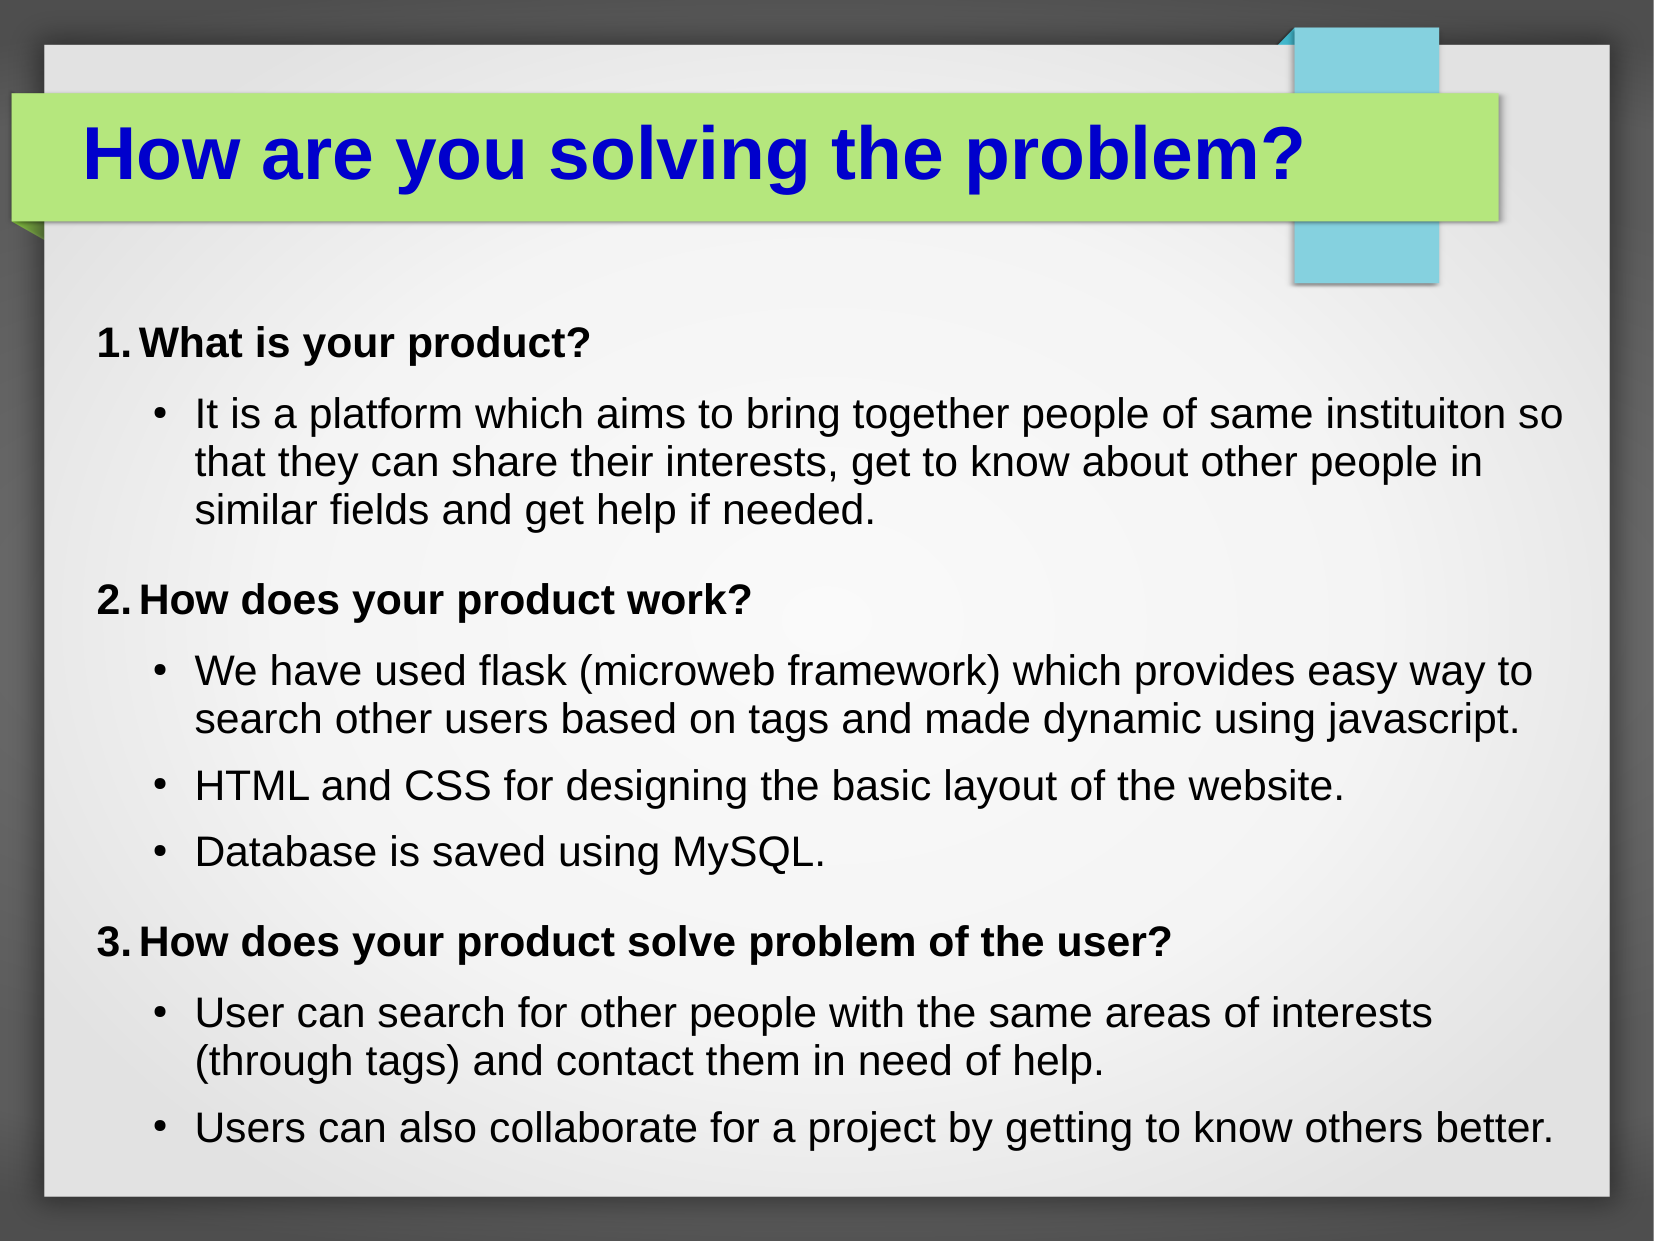

# How are you solving the problem?
What is your product?
It is a platform which aims to bring together people of same instituiton so that they can share their interests, get to know about other people in similar fields and get help if needed.
How does your product work?
We have used flask (microweb framework) which provides easy way to search other users based on tags and made dynamic using javascript.
HTML and CSS for designing the basic layout of the website.
Database is saved using MySQL.
How does your product solve problem of the user?
User can search for other people with the same areas of interests (through tags) and contact them in need of help.
Users can also collaborate for a project by getting to know others better.